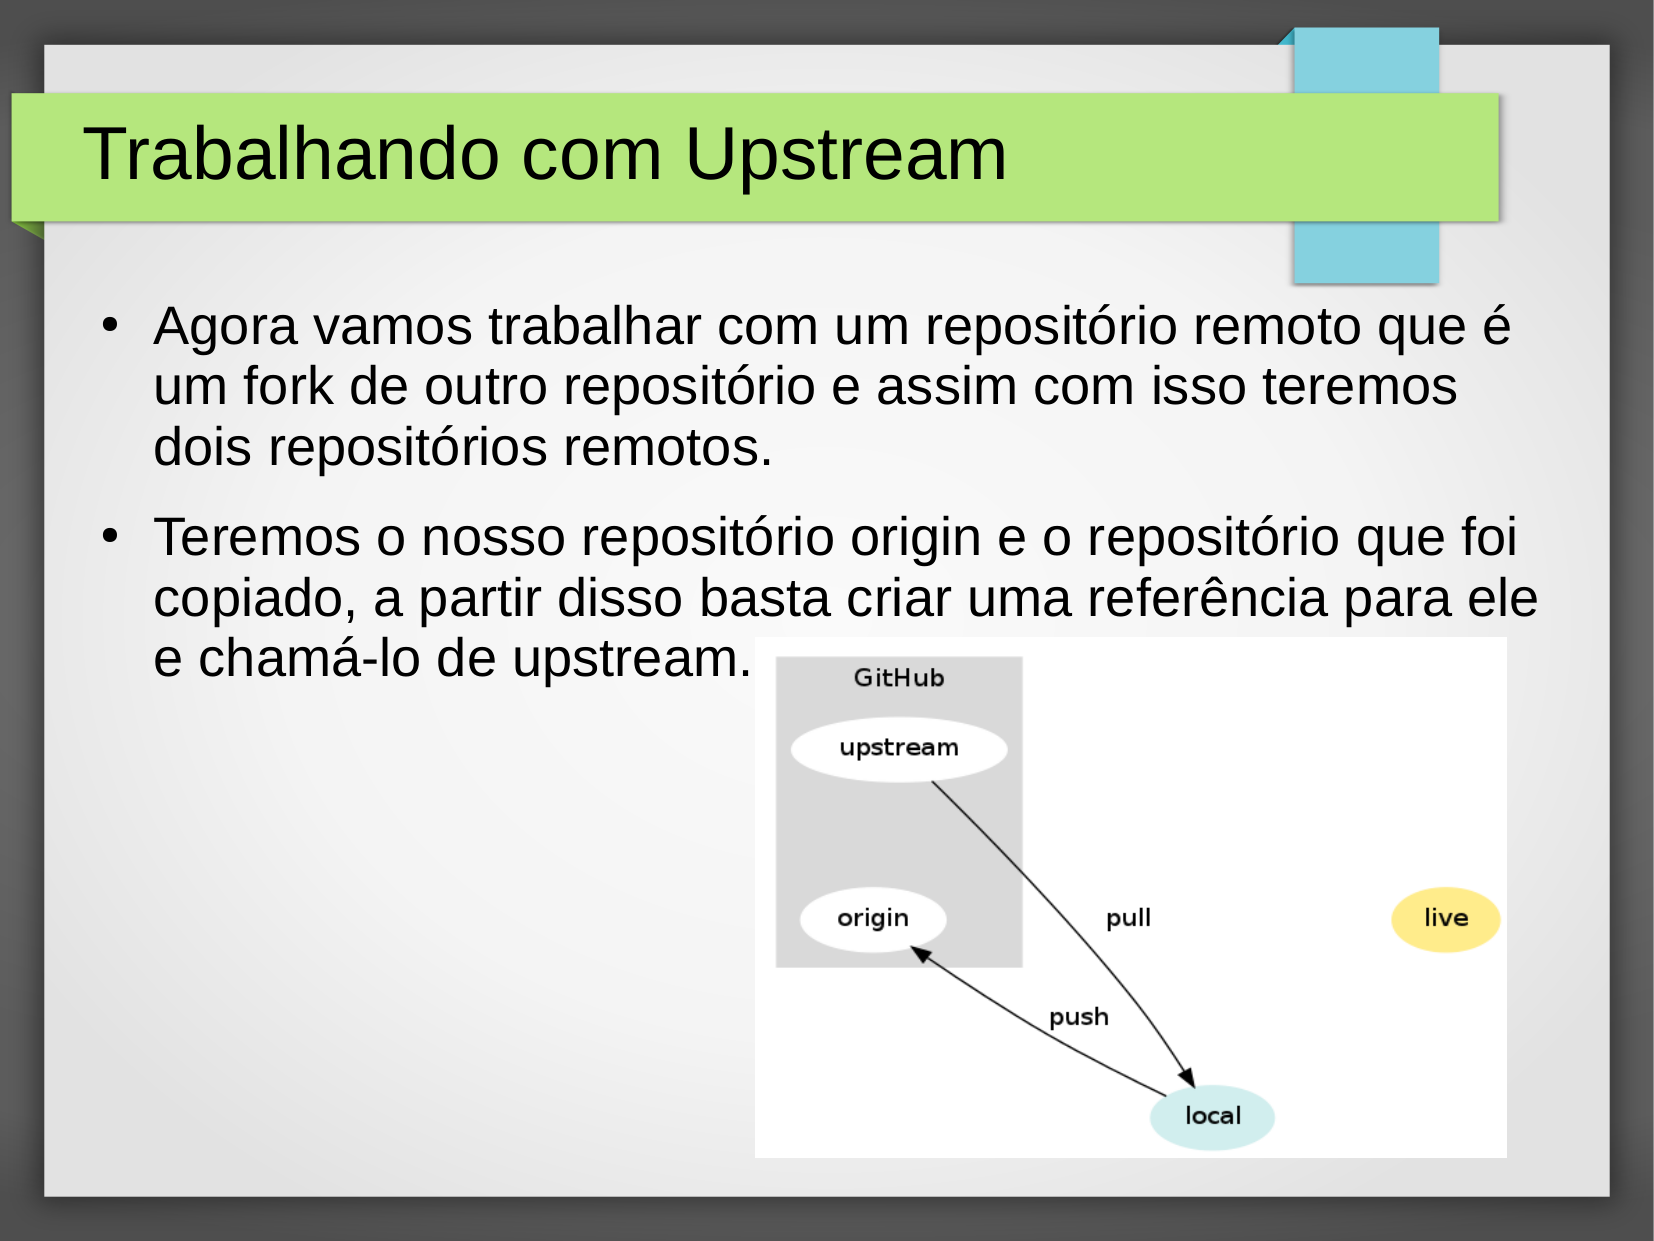

# Trabalhando com Upstream
Agora vamos trabalhar com um repositório remoto que é um fork de outro repositório e assim com isso teremos dois repositórios remotos.
Teremos o nosso repositório origin e o repositório que foi copiado, a partir disso basta criar uma referência para ele e chamá-lo de upstream.